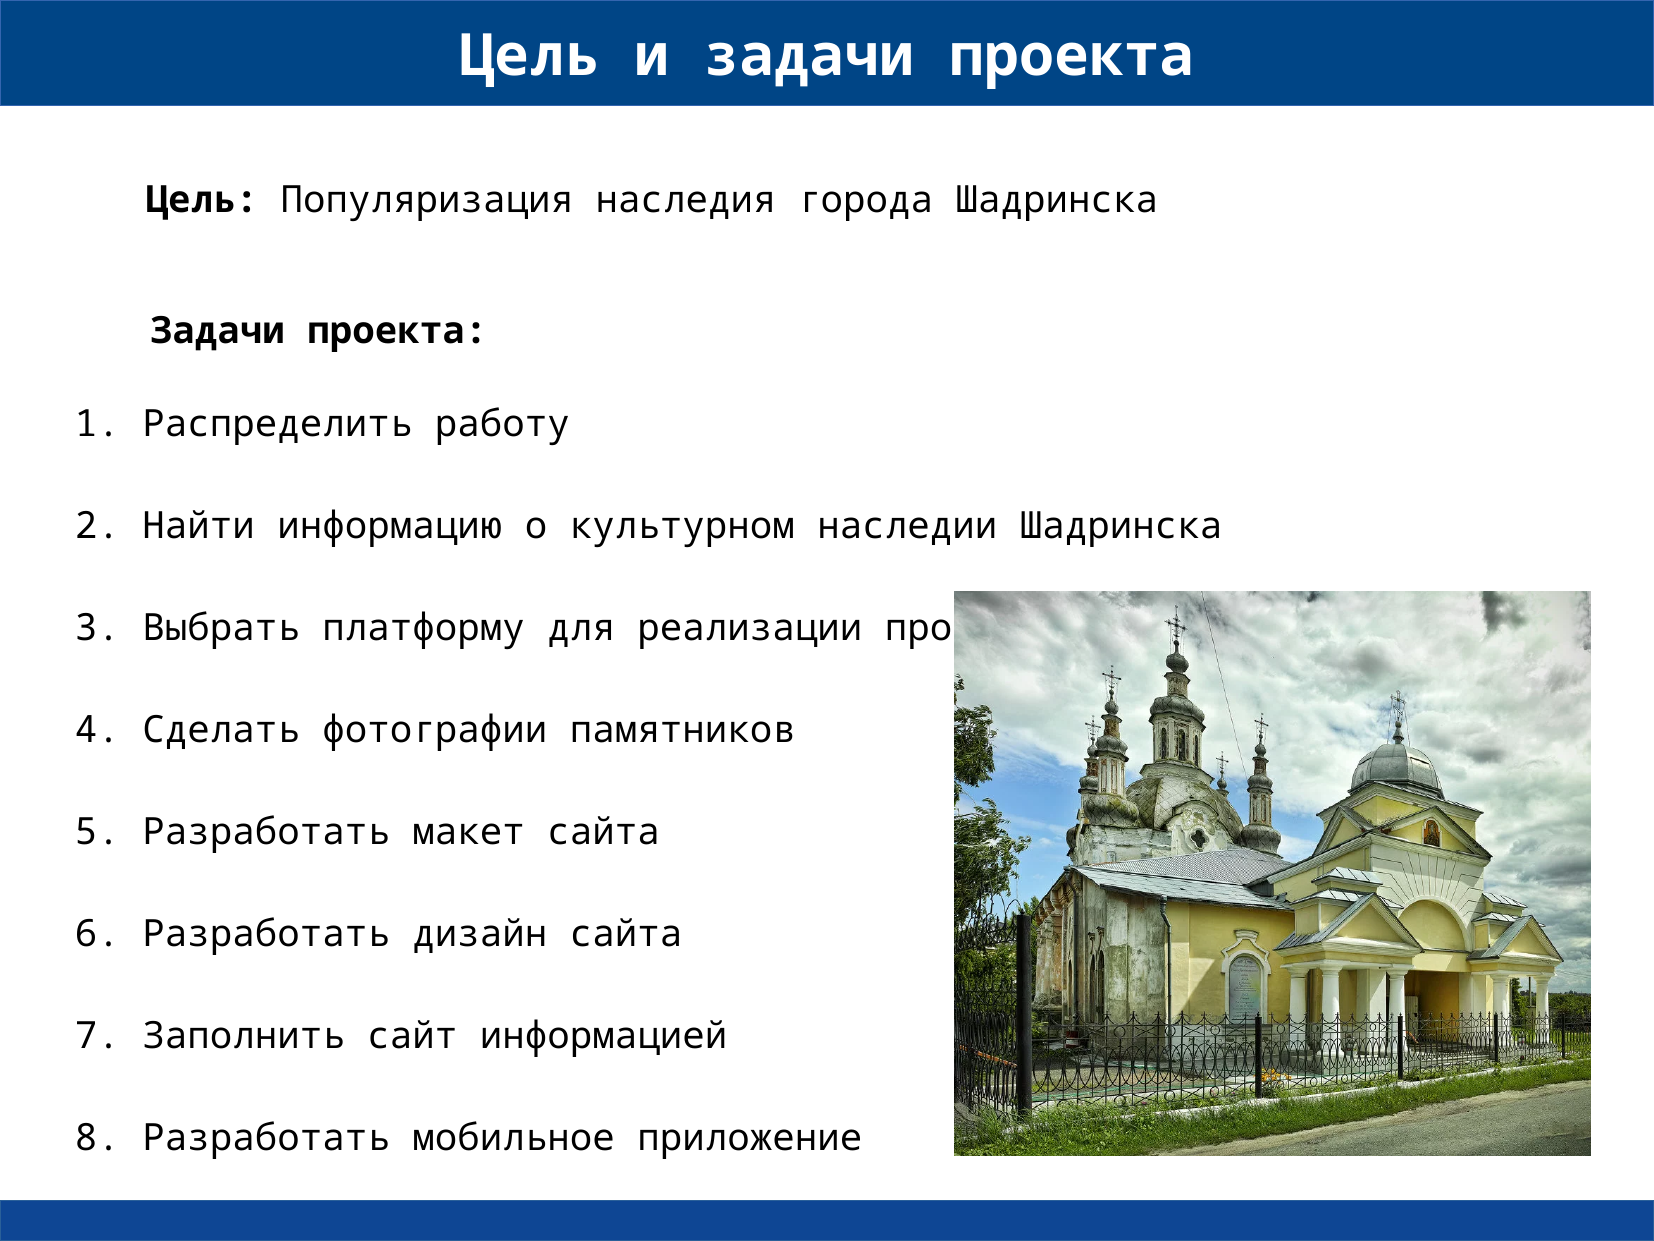

# Цель и задачи проекта
Цель: Популяризация наследия города Шадринска
	Задачи проекта:
1. Распределить работу
2. Найти информацию о культурном наследии Шадринска
3. Выбрать платформу для реализации проекта
4. Сделать фотографии памятников
5. Разработать макет сайта
6. Разработать дизайн сайта
7. Заполнить сайт информацией
8. Разработать мобильное приложение
Your name here (insert->page number)
5